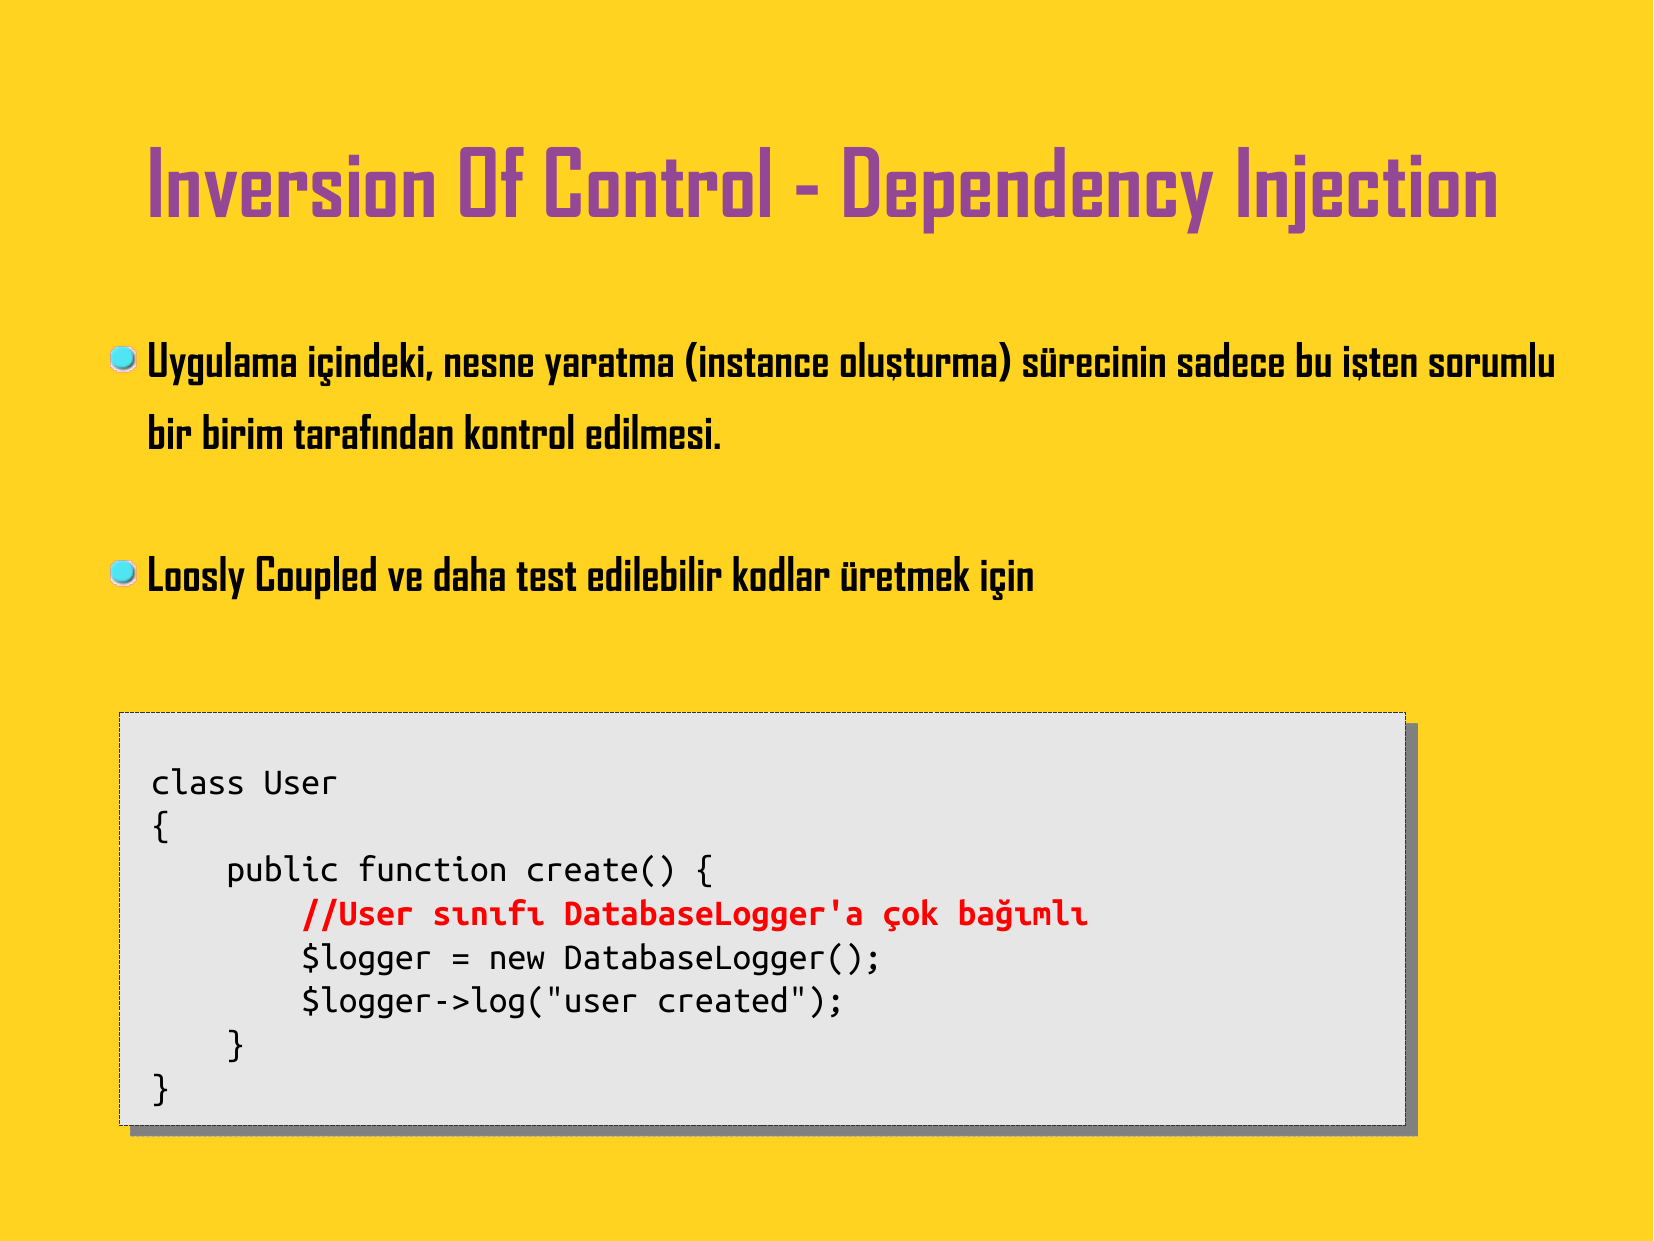

Inversion Of Control - Dependency Injection
 Uygulama içindeki, nesne yaratma (instance oluşturma) sürecinin sadece bu işten sorumlu
 bir birim tarafından kontrol edilmesi.
 Loosly Coupled ve daha test edilebilir kodlar üretmek için
class User
{
 public function create() {
 //User sınıfı DatabaseLogger'a çok bağımlı
		$logger = new DatabaseLogger();
		$logger->log("user created");
	}
}